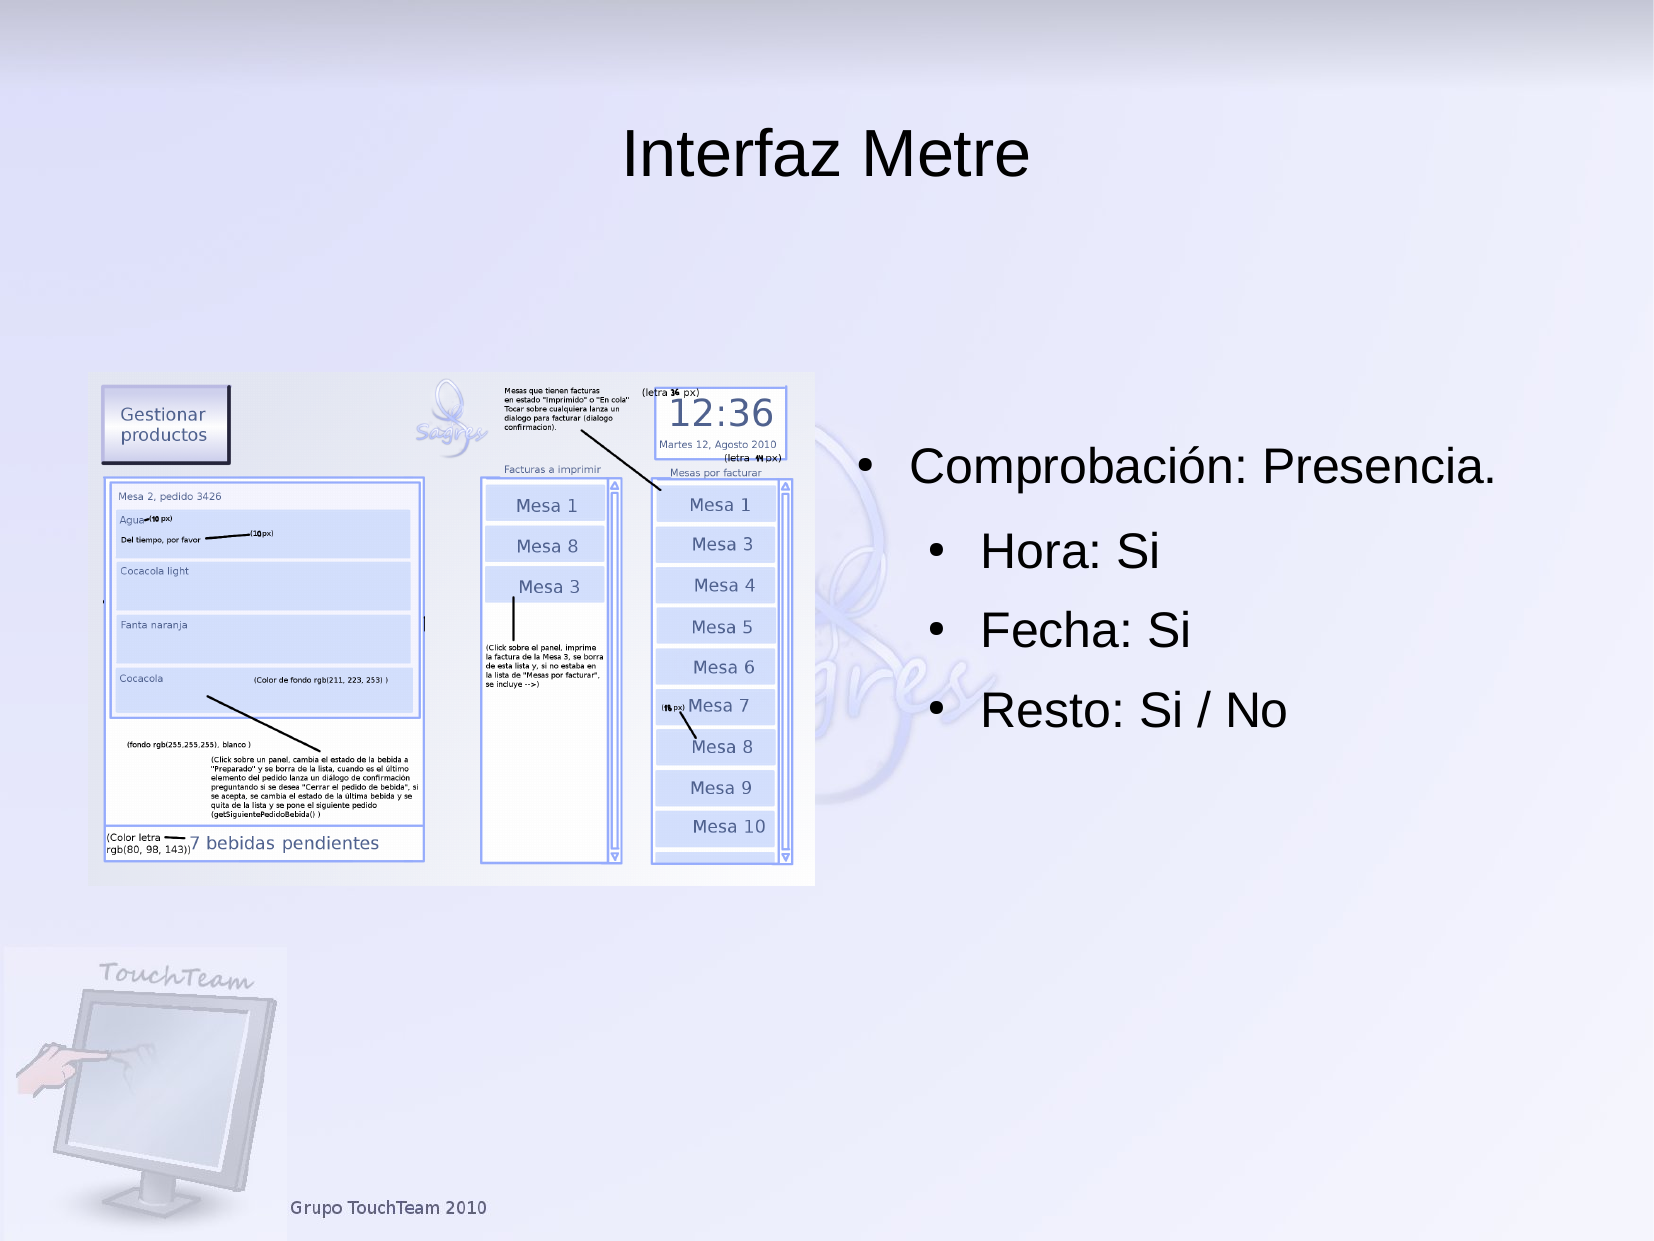

# Interfaz Metre
Comprobación: Presencia.
Hora: Si
Fecha: Si
Resto: Si / No